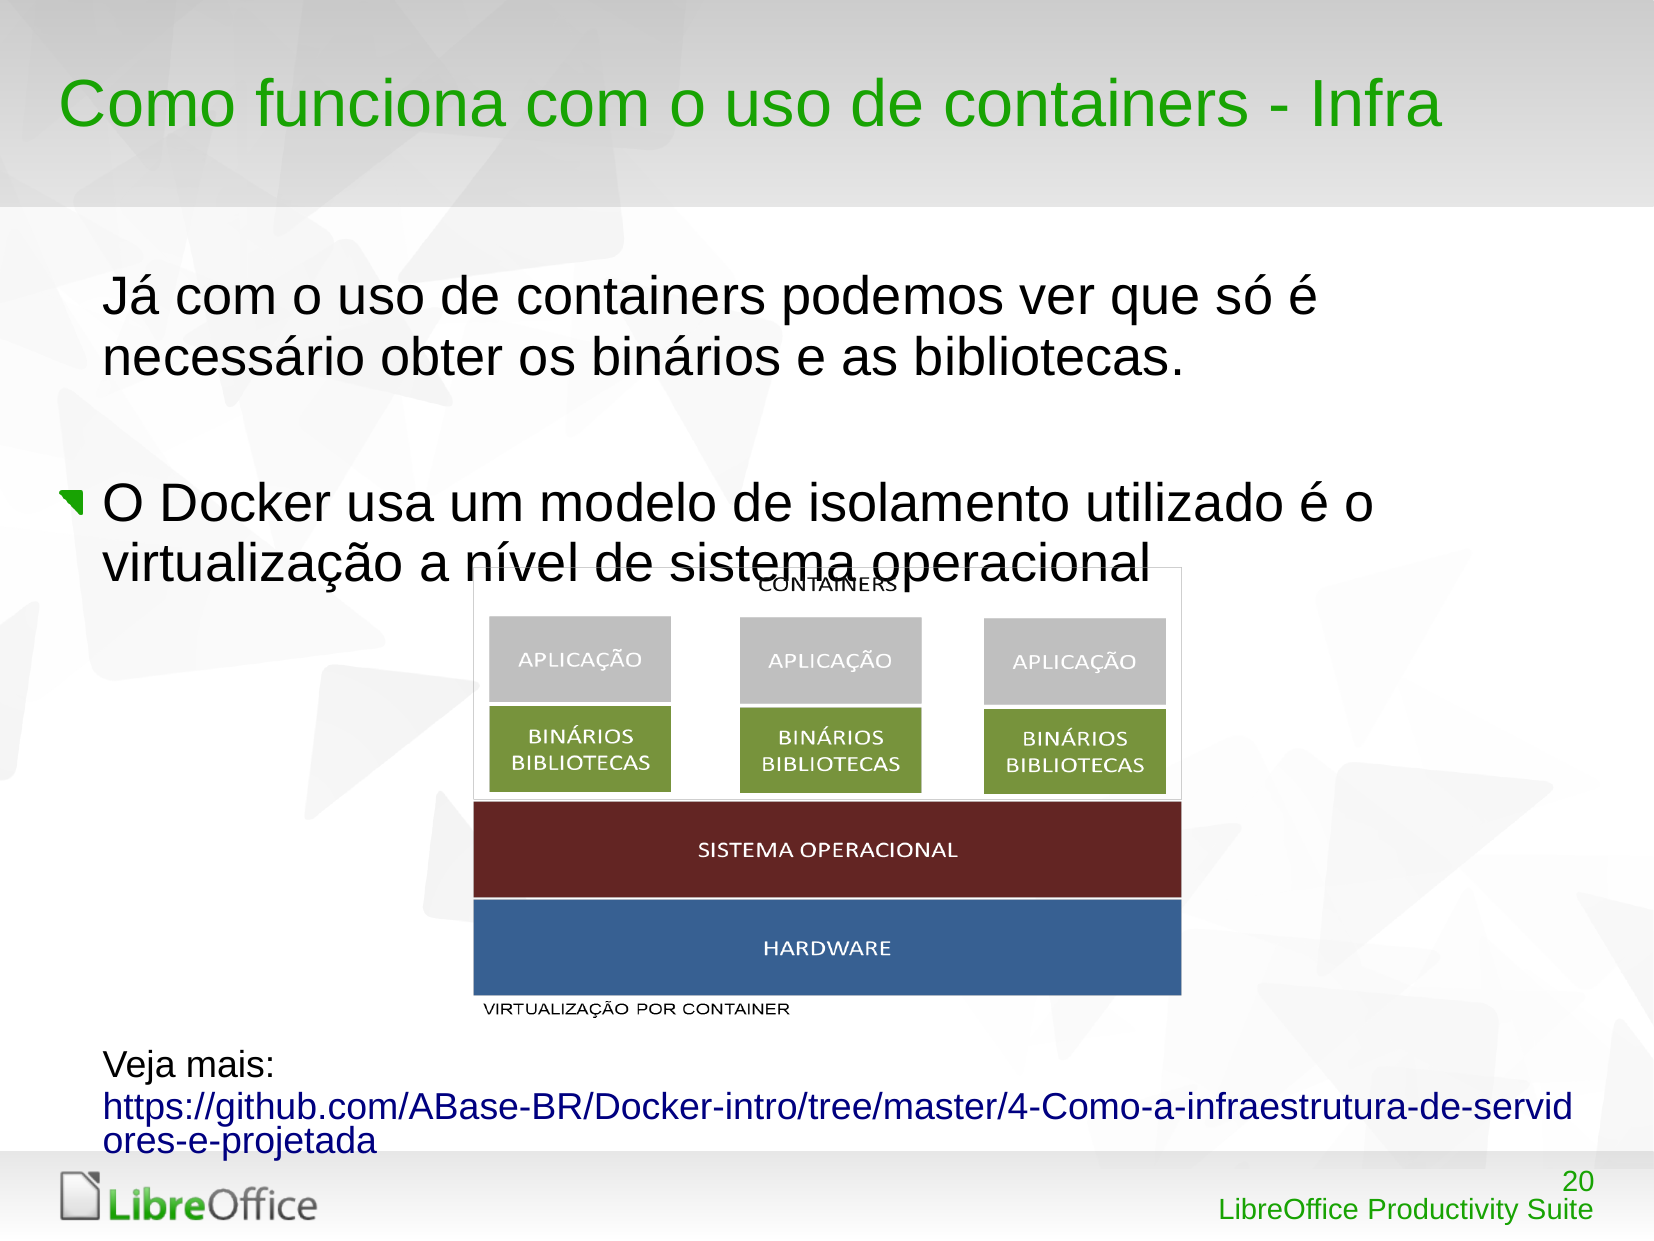

# Como funciona com o uso de containers - Infra
Já com o uso de containers podemos ver que só é necessário obter os binários e as bibliotecas.
O Docker usa um modelo de isolamento utilizado é o virtualização a nível de sistema operacional
Veja mais: https://github.com/ABase-BR/Docker-intro/tree/master/4-Como-a-infraestrutura-de-servidores-e-projetada
20
LibreOffice Productivity Suite